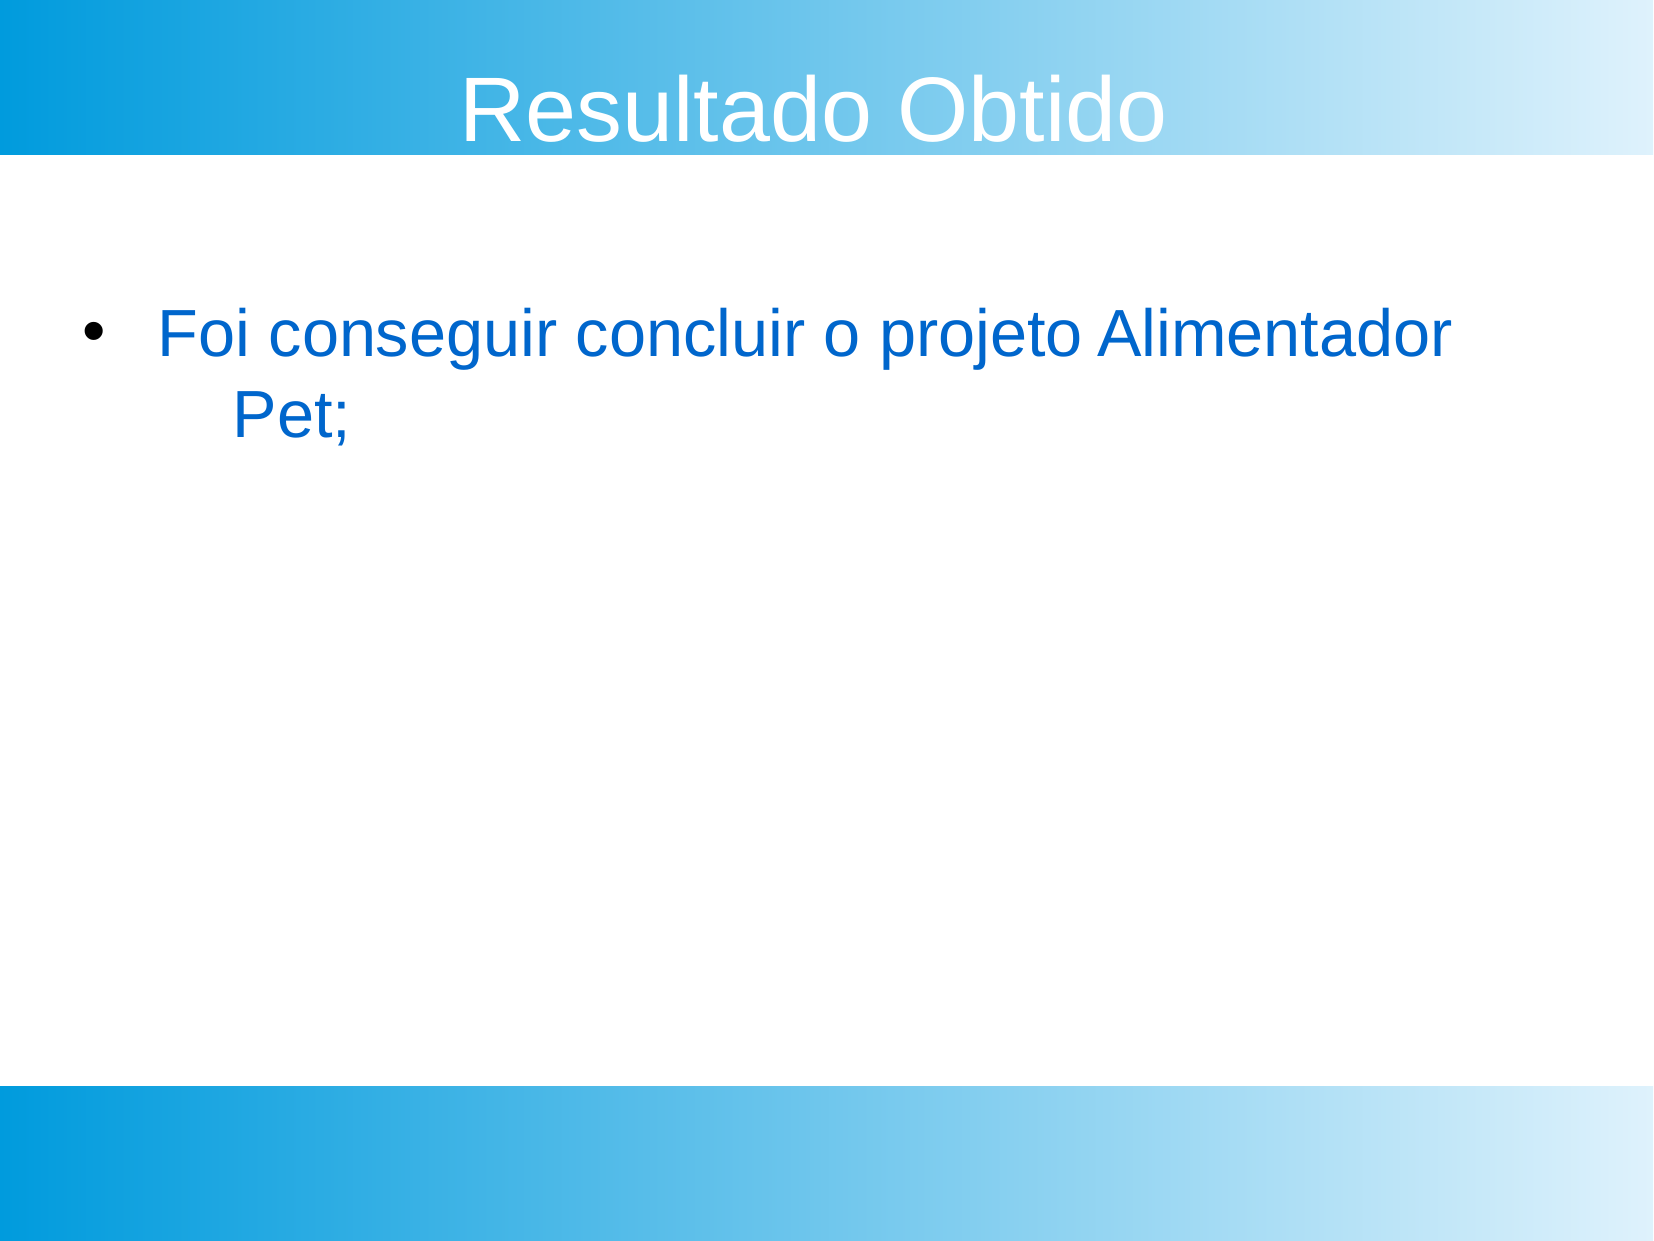

# Resultado Obtido
Foi conseguir concluir o projeto Alimentador Pet;